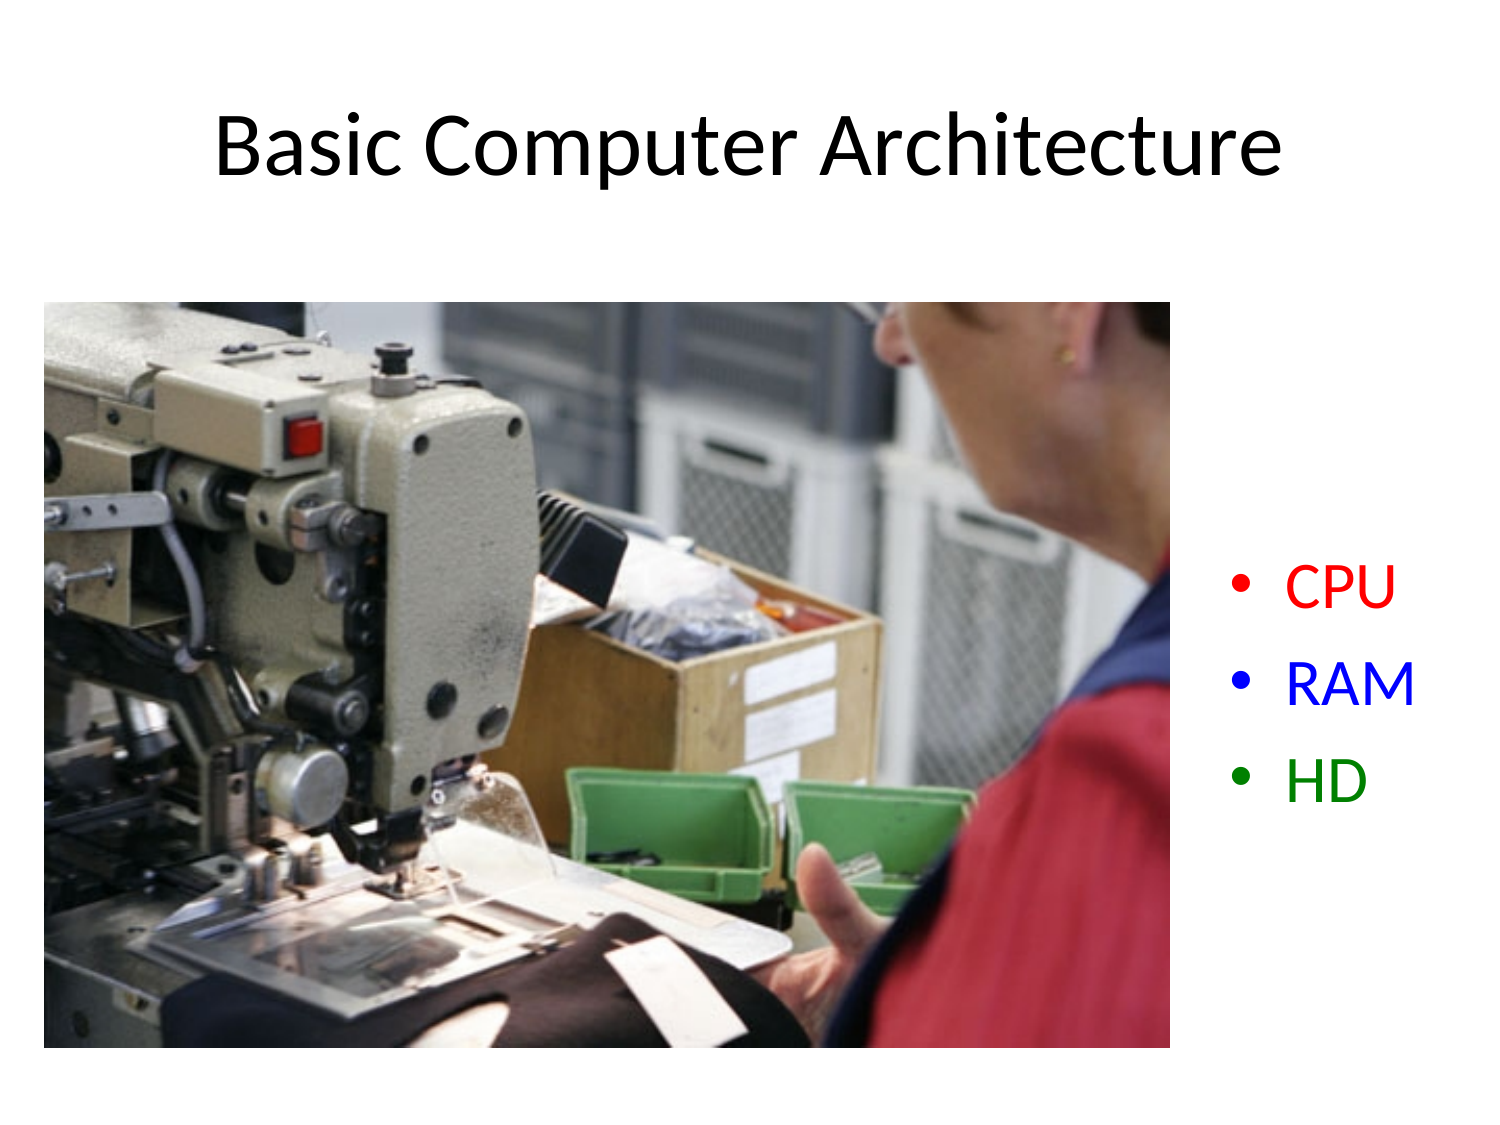

# Basic Computer Architecture
CPU
RAM
HD